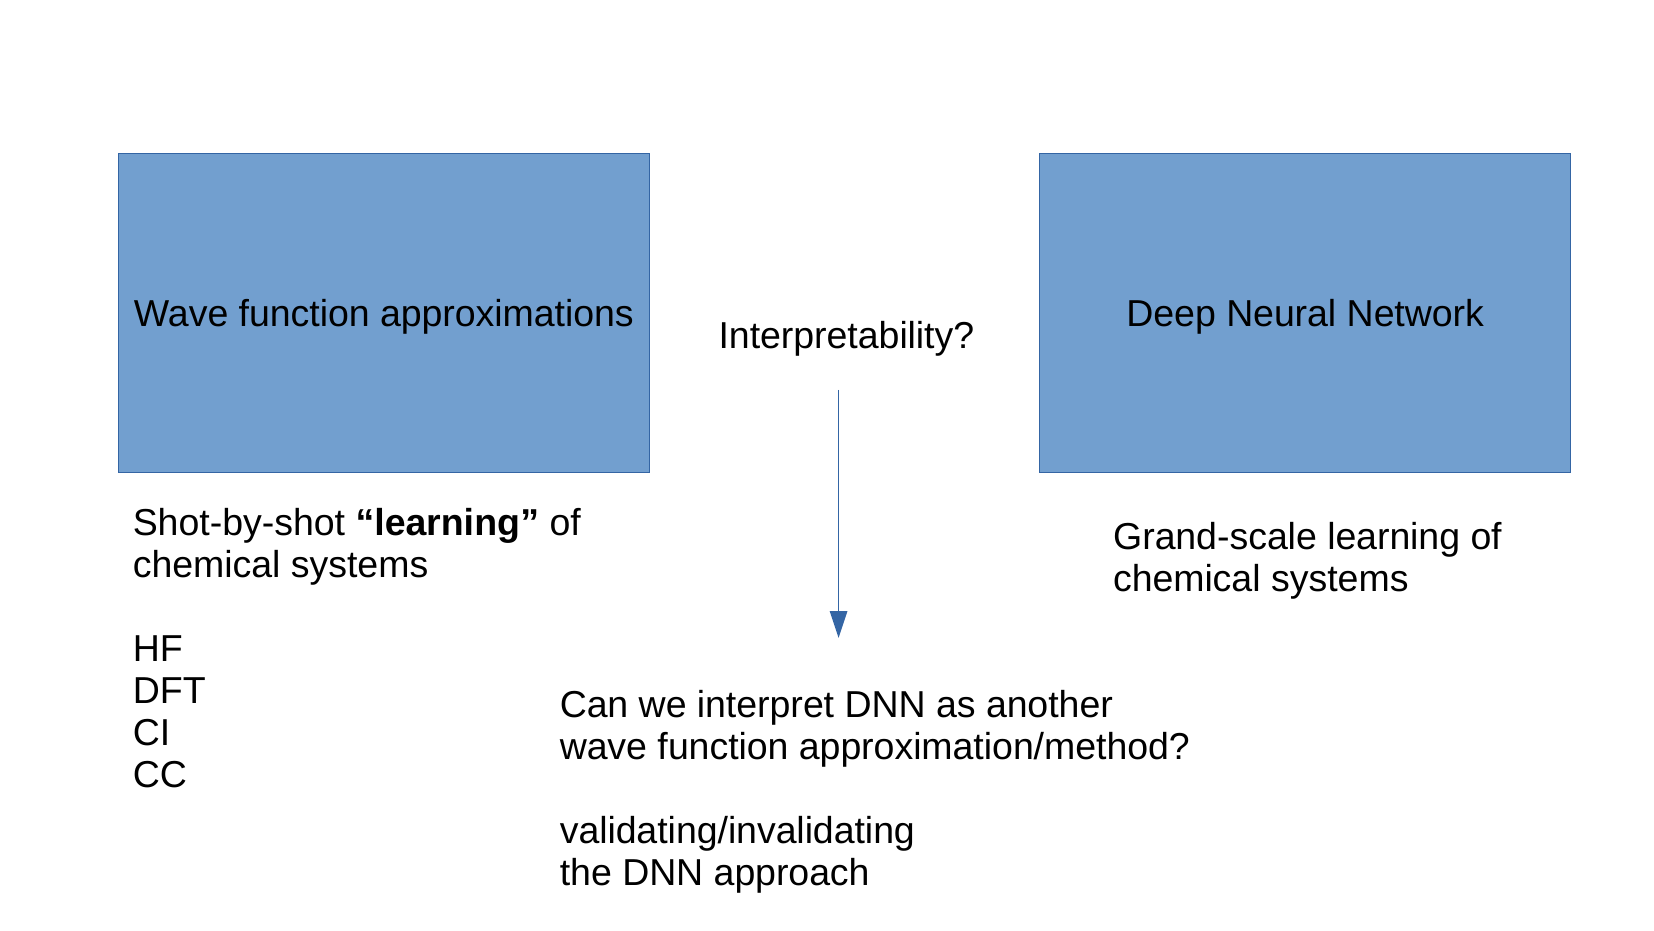

Wave function approximations
Deep Neural Network
Interpretability?
Shot-by-shot “learning” of chemical systems
HF
DFT
CI
CC
Grand-scale learning of chemical systems
Can we interpret DNN as another
wave function approximation/method?
validating/invalidating
the DNN approach